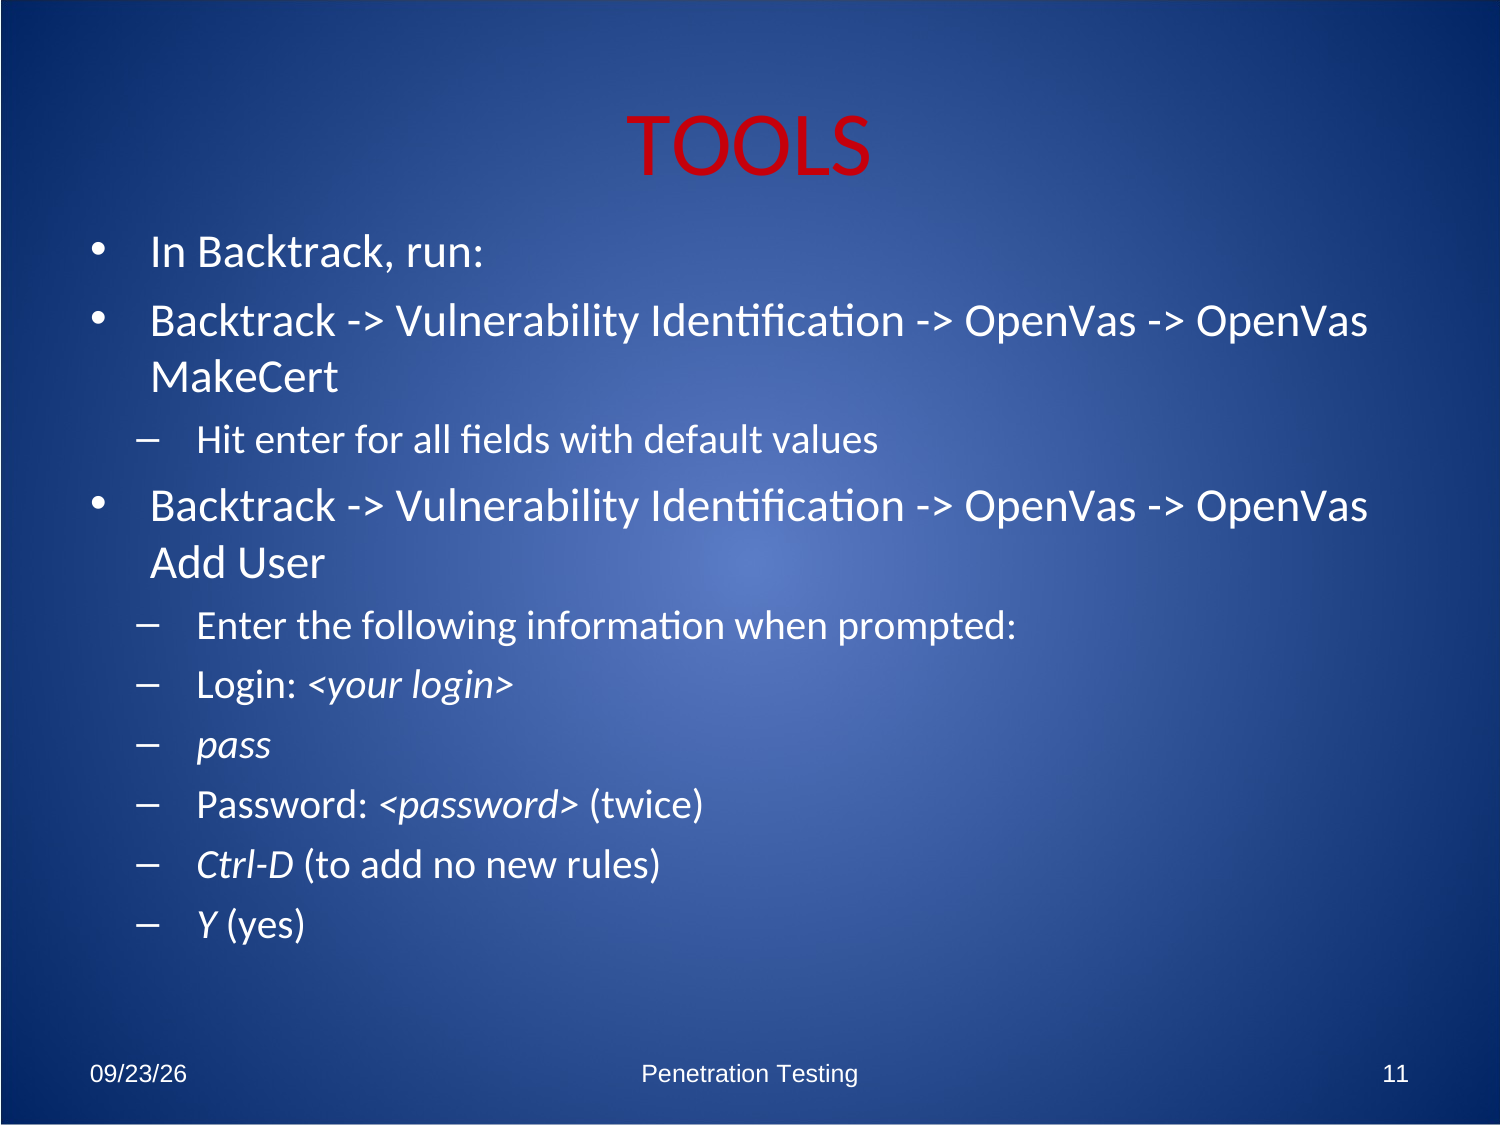

# TOOLS
In Backtrack, run:
Backtrack -> Vulnerability Identification -> OpenVas -> OpenVas MakeCert
Hit enter for all fields with default values
Backtrack -> Vulnerability Identification -> OpenVas -> OpenVas Add User
Enter the following information when prompted:
Login: <your login>
pass
Password: <password> (twice)
Ctrl-D (to add no new rules)
Y (yes)
Penetration Testing